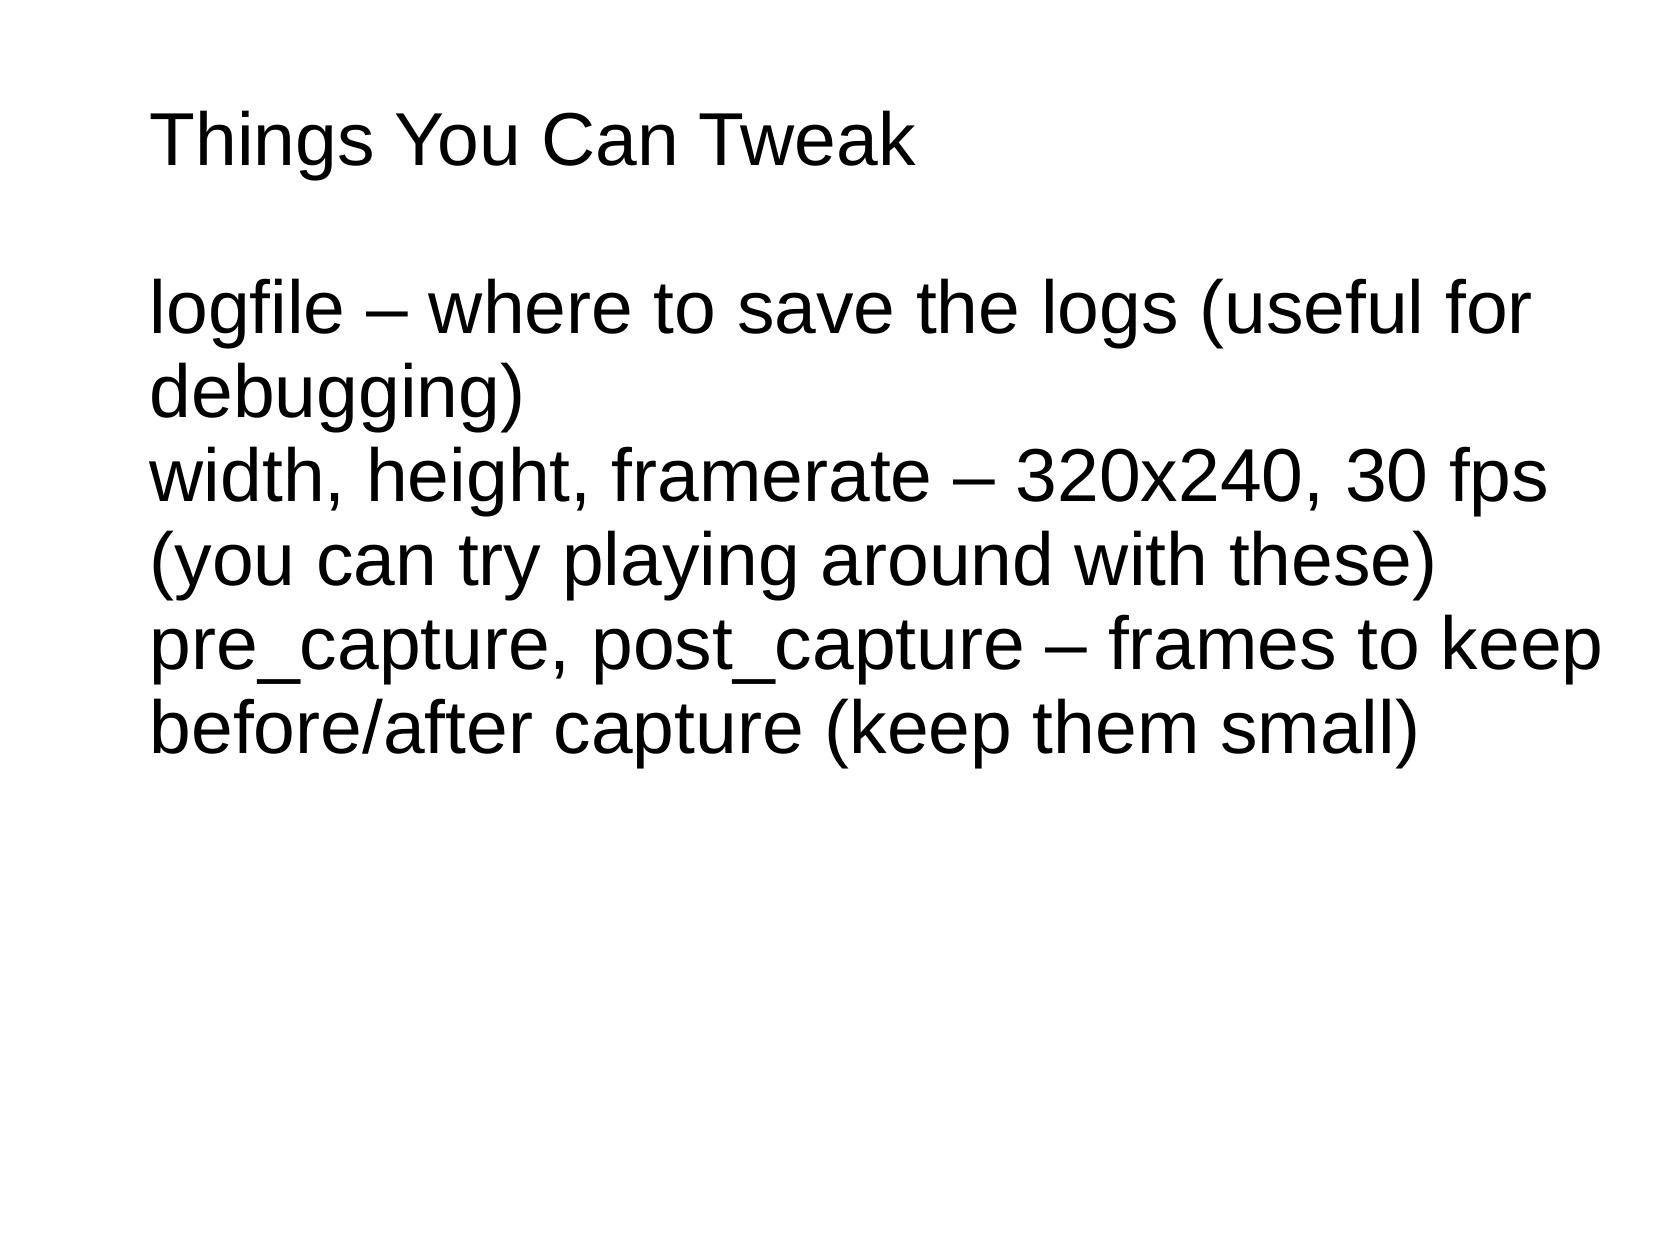

Things You Can Tweak
logfile – where to save the logs (useful for
debugging)
width, height, framerate – 320x240, 30 fps
(you can try playing around with these)
pre_capture, post_capture – frames to keep
before/after capture (keep them small)